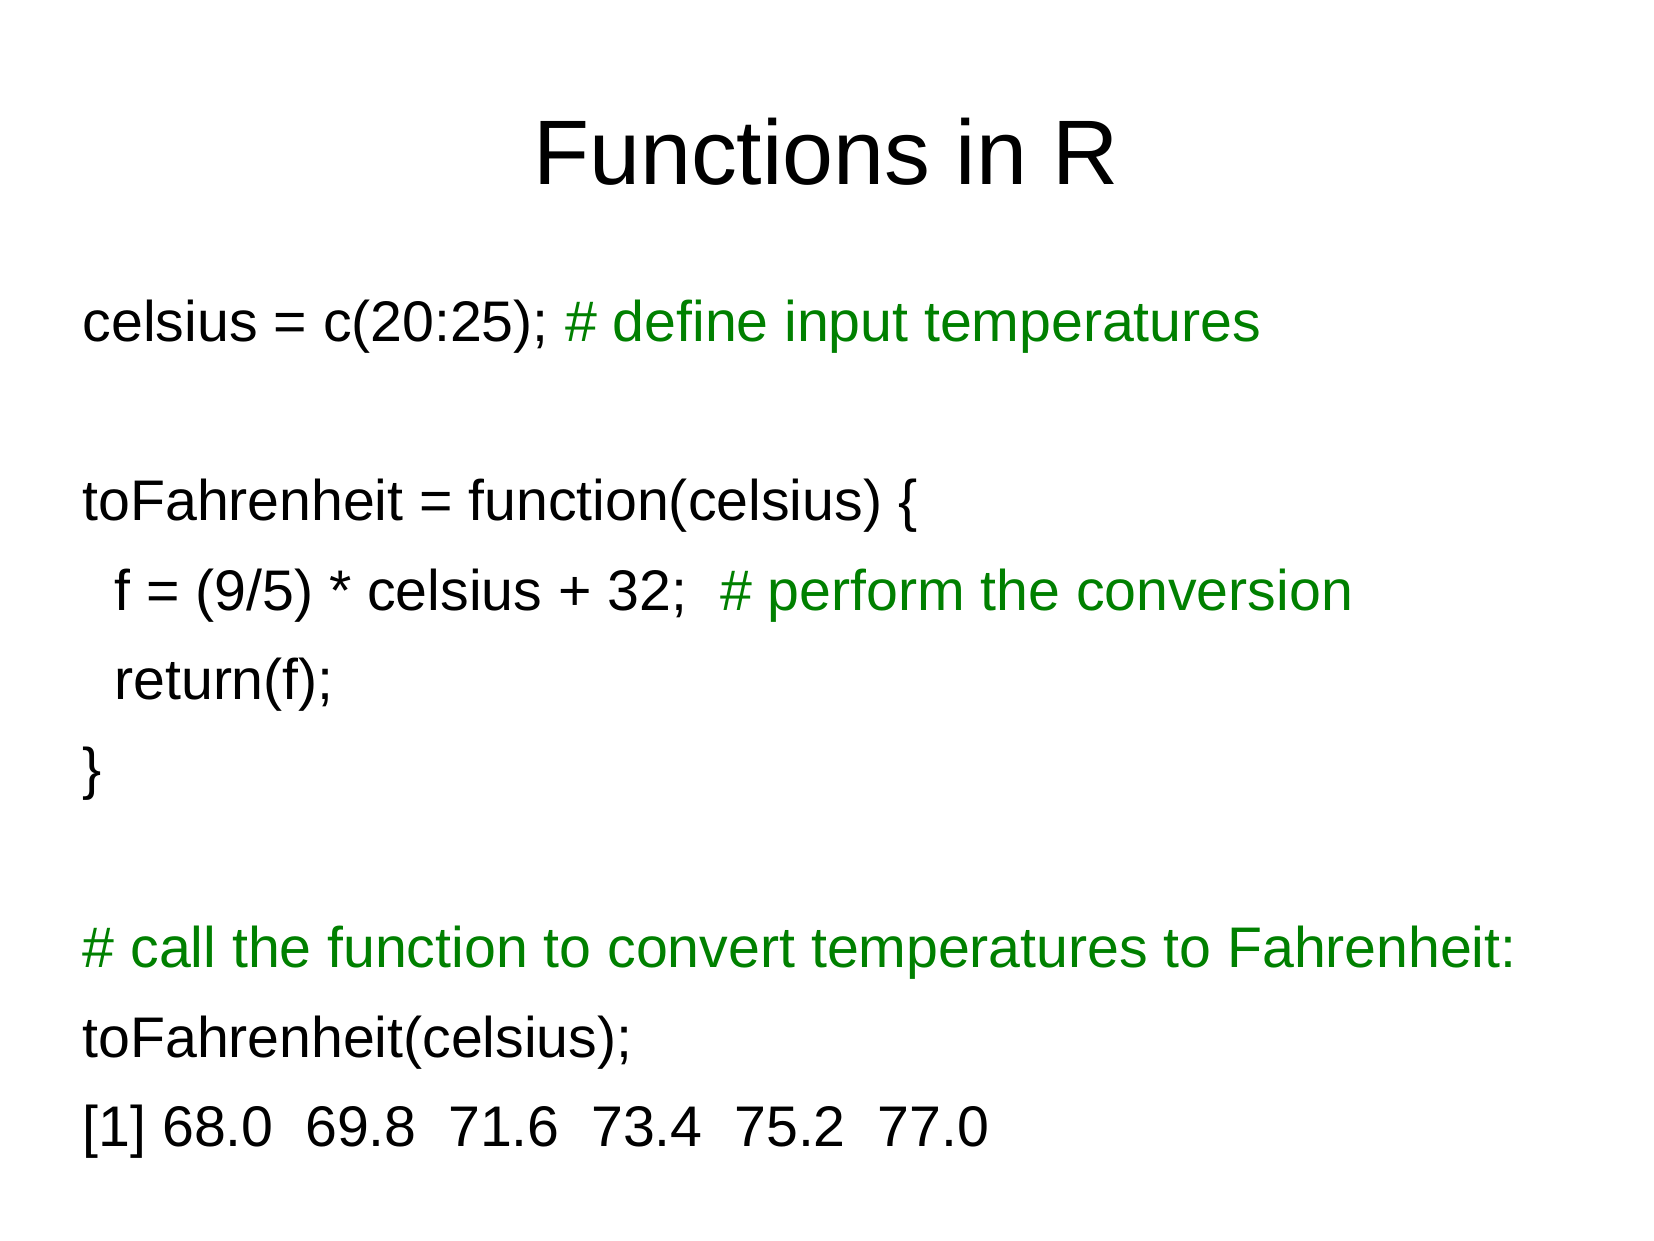

# Functions in R
celsius = c(20:25); # define input temperatures
toFahrenheit = function(celsius) {
 f = (9/5) * celsius + 32; # perform the conversion
 return(f);
}
# call the function to convert temperatures to Fahrenheit:
toFahrenheit(celsius);
[1] 68.0 69.8 71.6 73.4 75.2 77.0